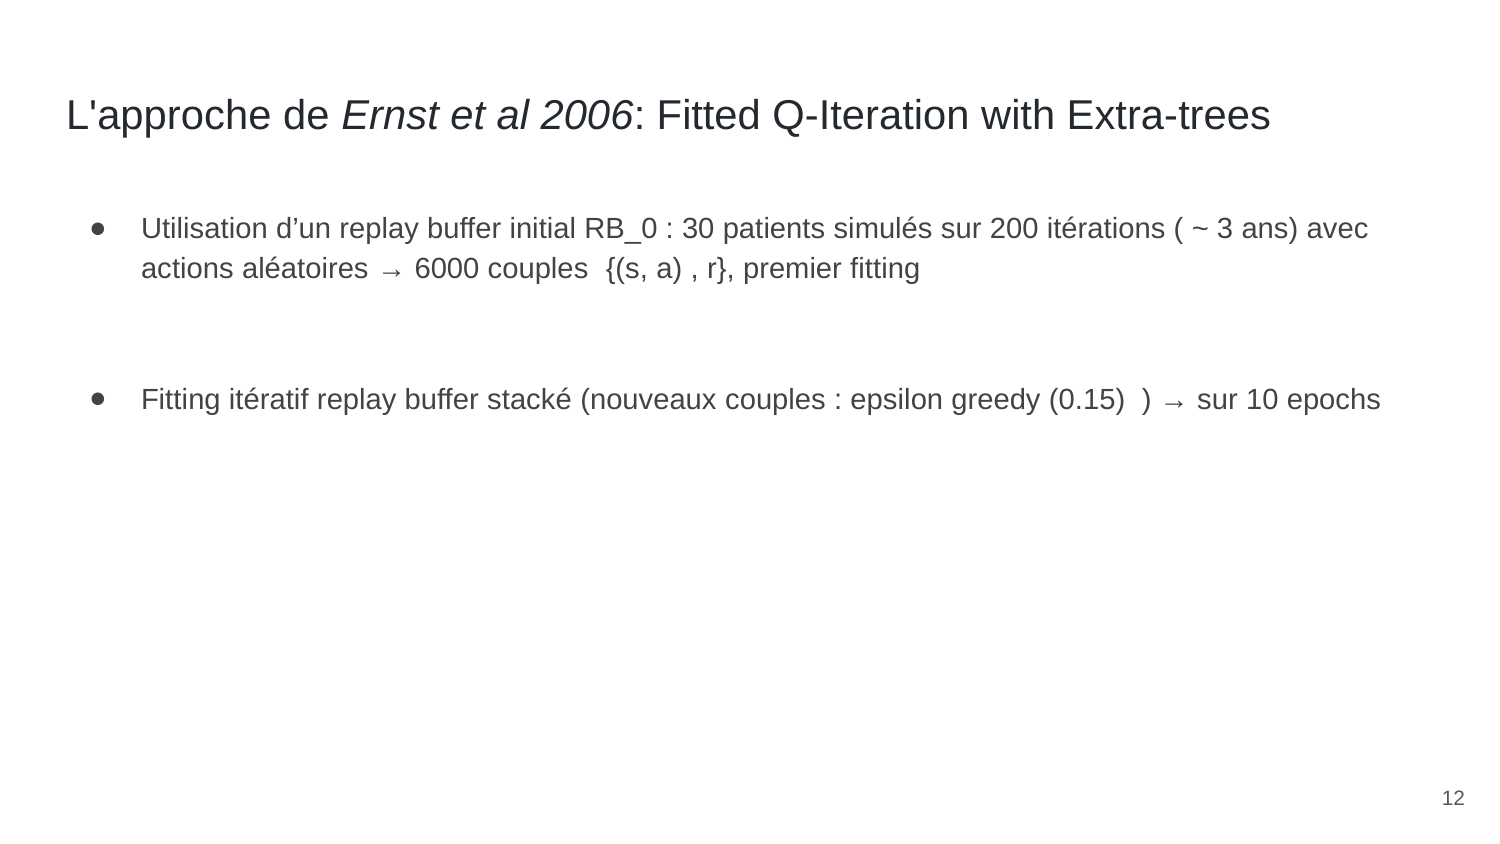

# L'approche de Ernst et al 2006: Fitted Q-Iteration with Extra-trees
Utilisation d’un replay buffer initial RB_0 : 30 patients simulés sur 200 itérations ( ~ 3 ans) avec actions aléatoires → 6000 couples {(s, a) , r}, premier fitting
Fitting itératif replay buffer stacké (nouveaux couples : epsilon greedy (0.15) ) → sur 10 epochs